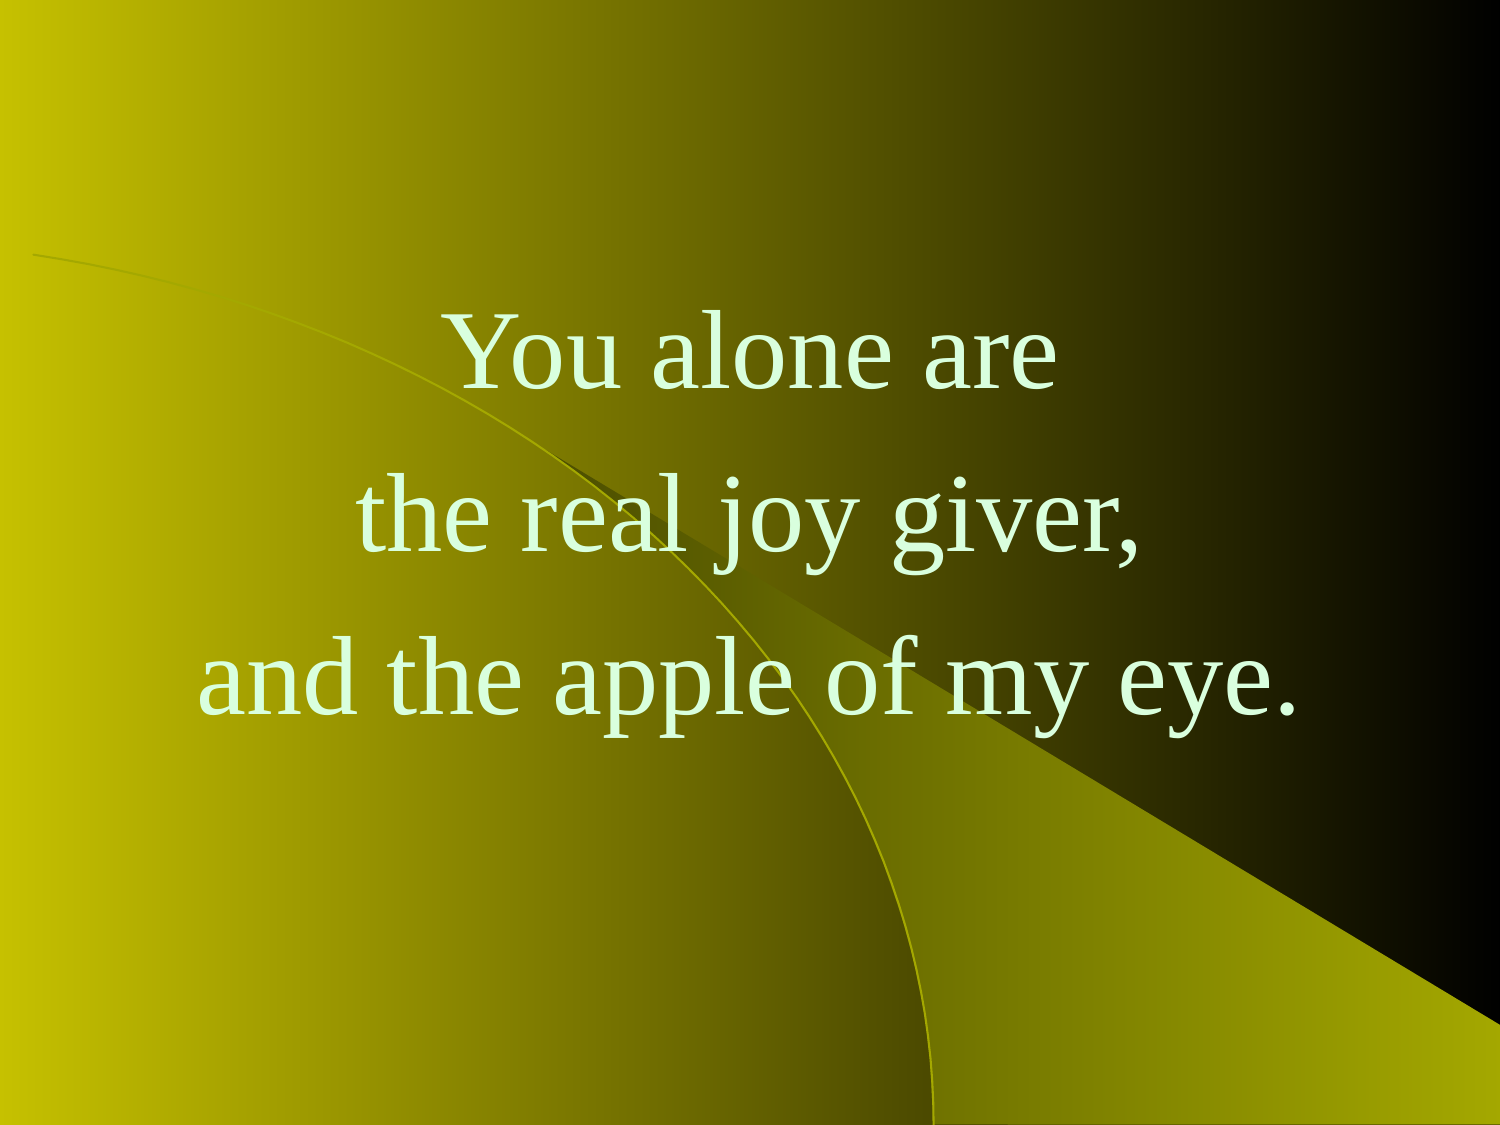

# You alone are
the real joy giver,
and the apple of my eye.